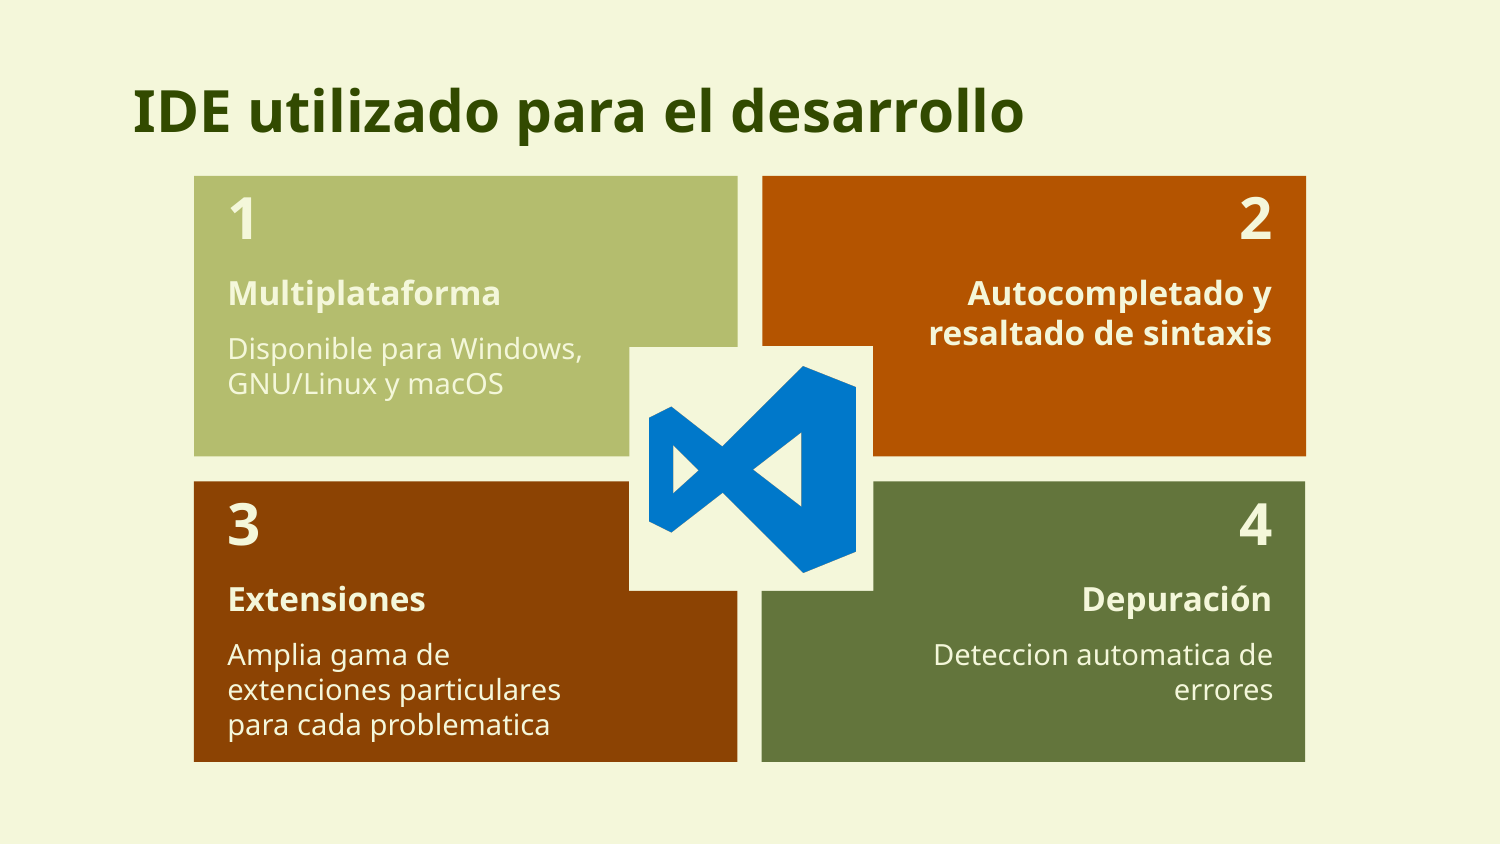

# IDE utilizado para el desarrollo
1
Multiplataforma
Disponible para Windows, GNU/Linux y macOS
2
Autocompletado y resaltado de sintaxis
3
Extensiones
Amplia gama de extenciones particulares para cada problematica
4
Depuración
Deteccion automatica de errores